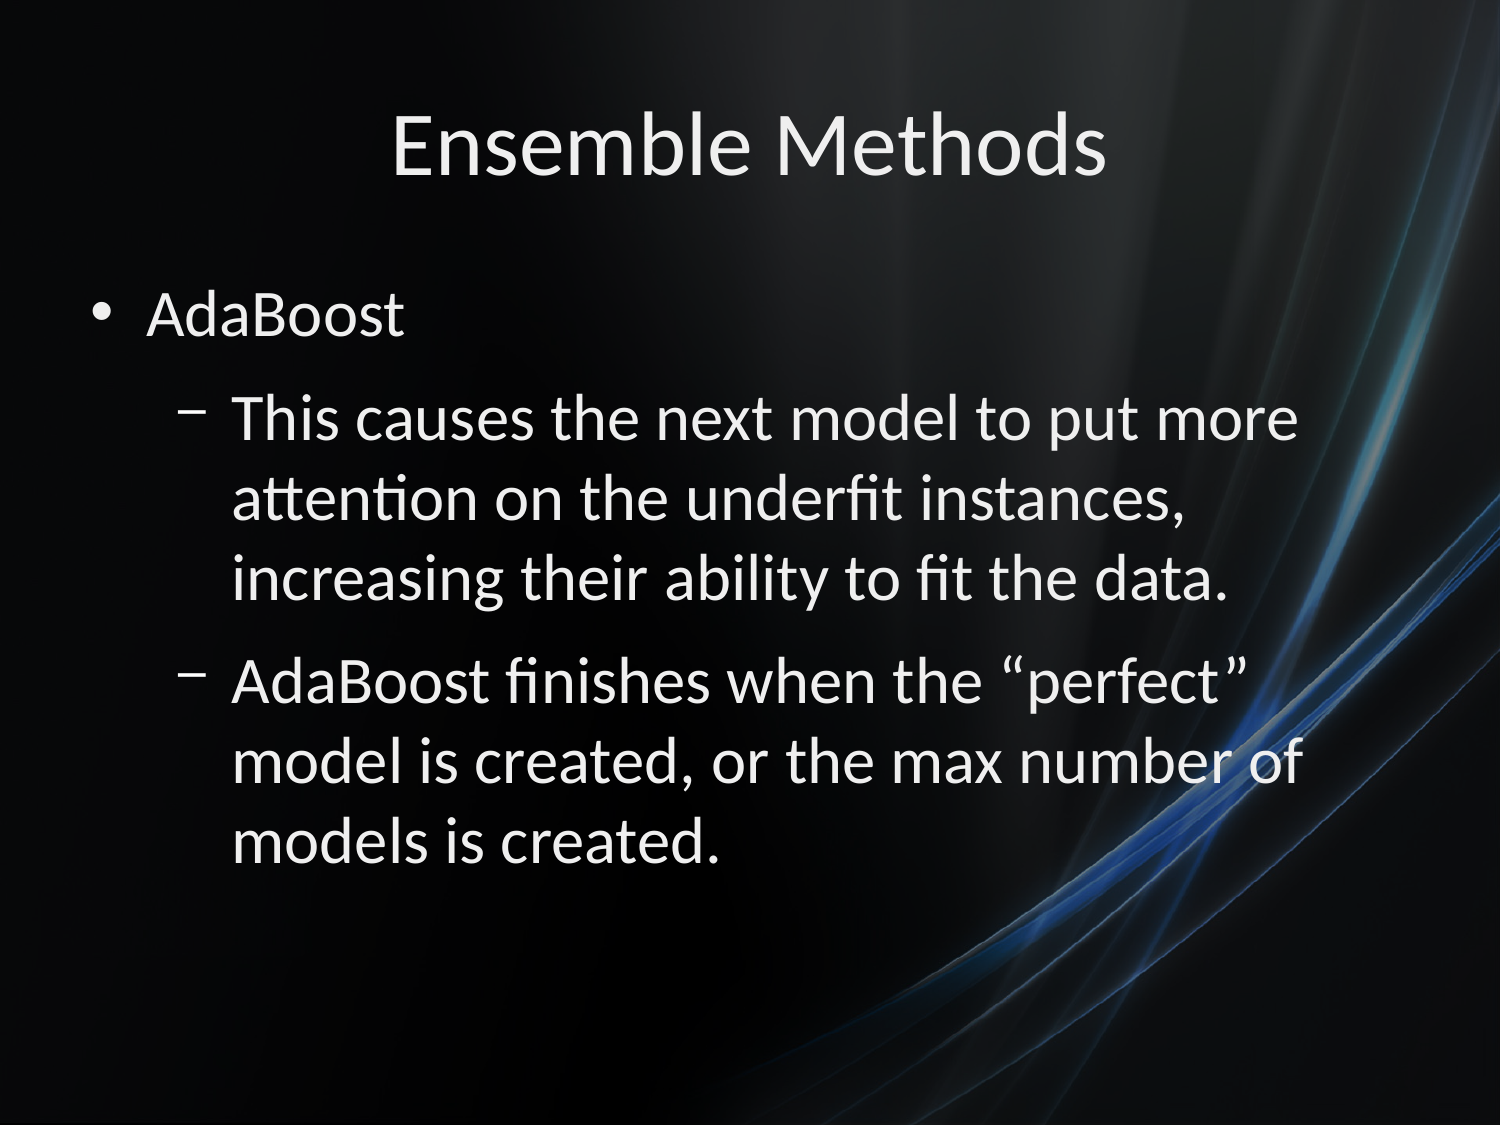

# Ensemble Methods
AdaBoost
This causes the next model to put more attention on the underfit instances, increasing their ability to fit the data.
AdaBoost finishes when the “perfect” model is created, or the max number of models is created.